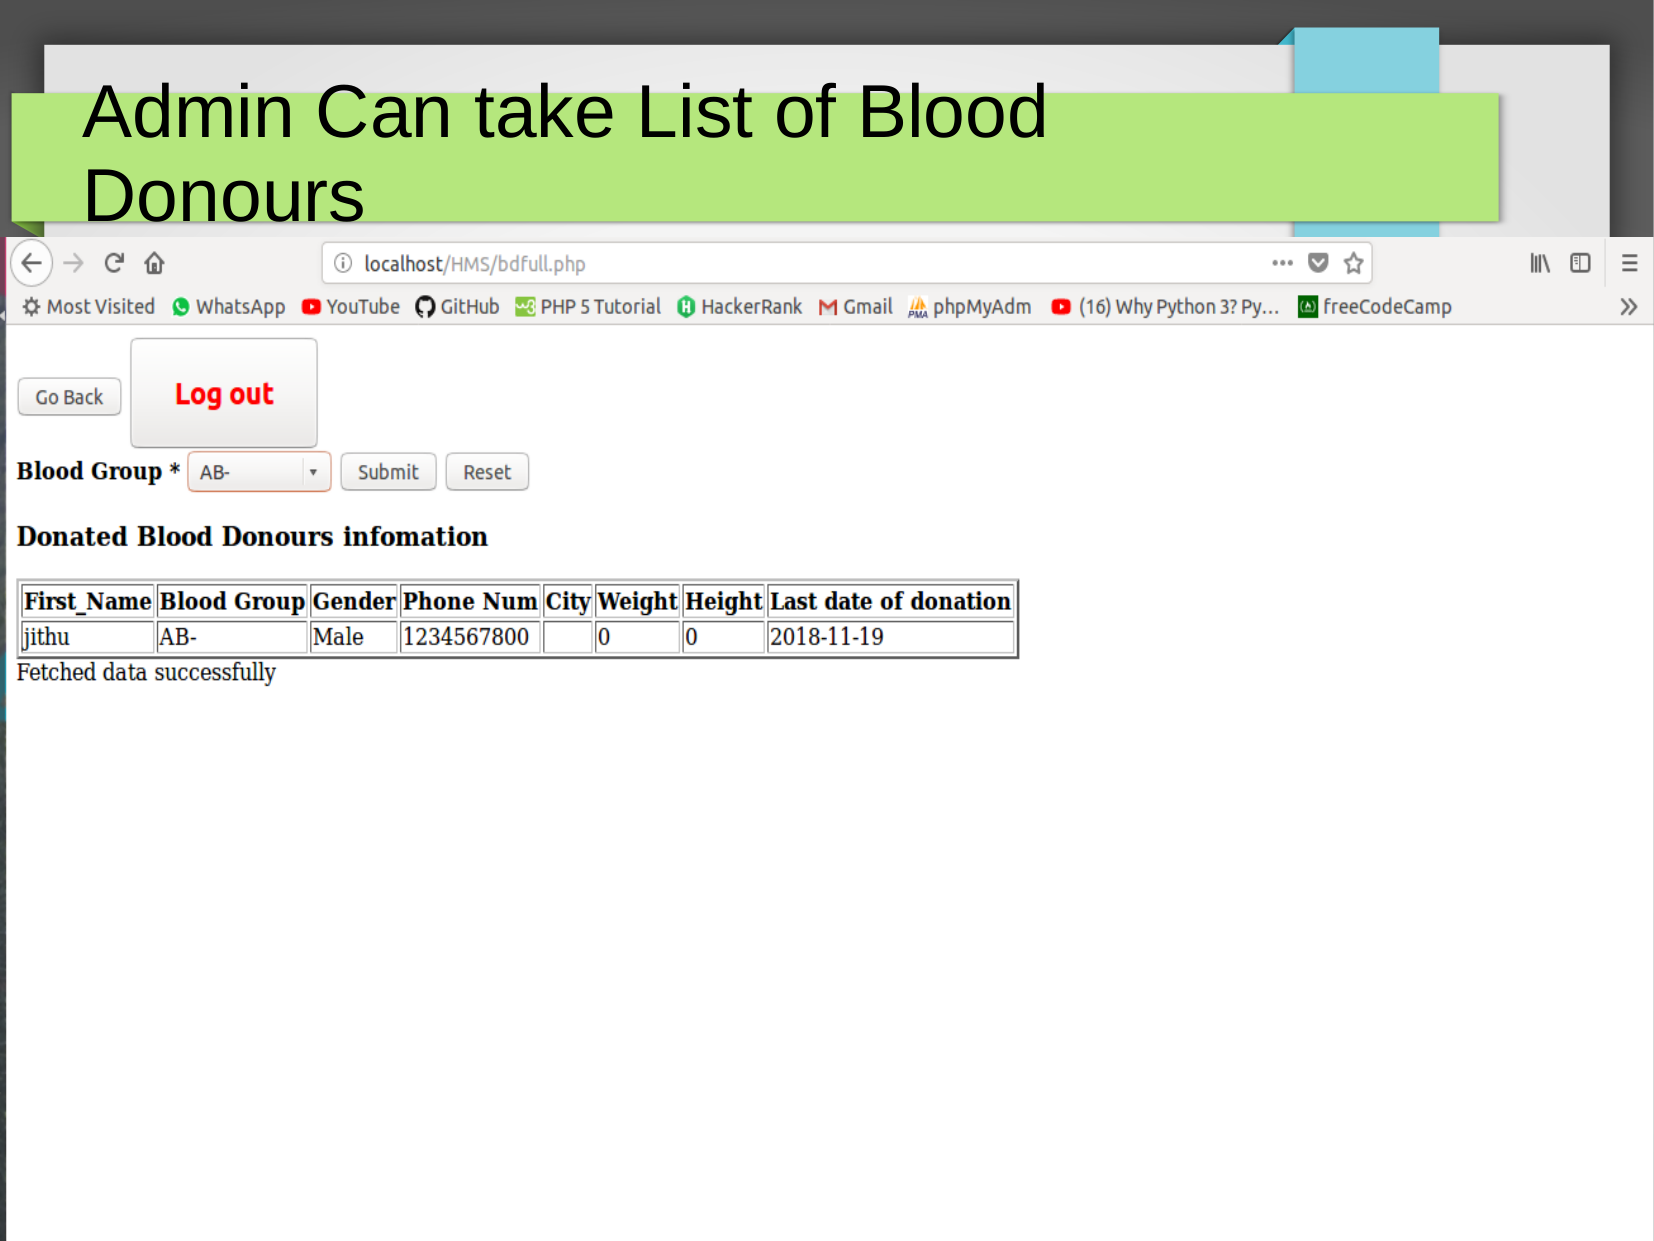

# Admin Can take List of Blood Donours